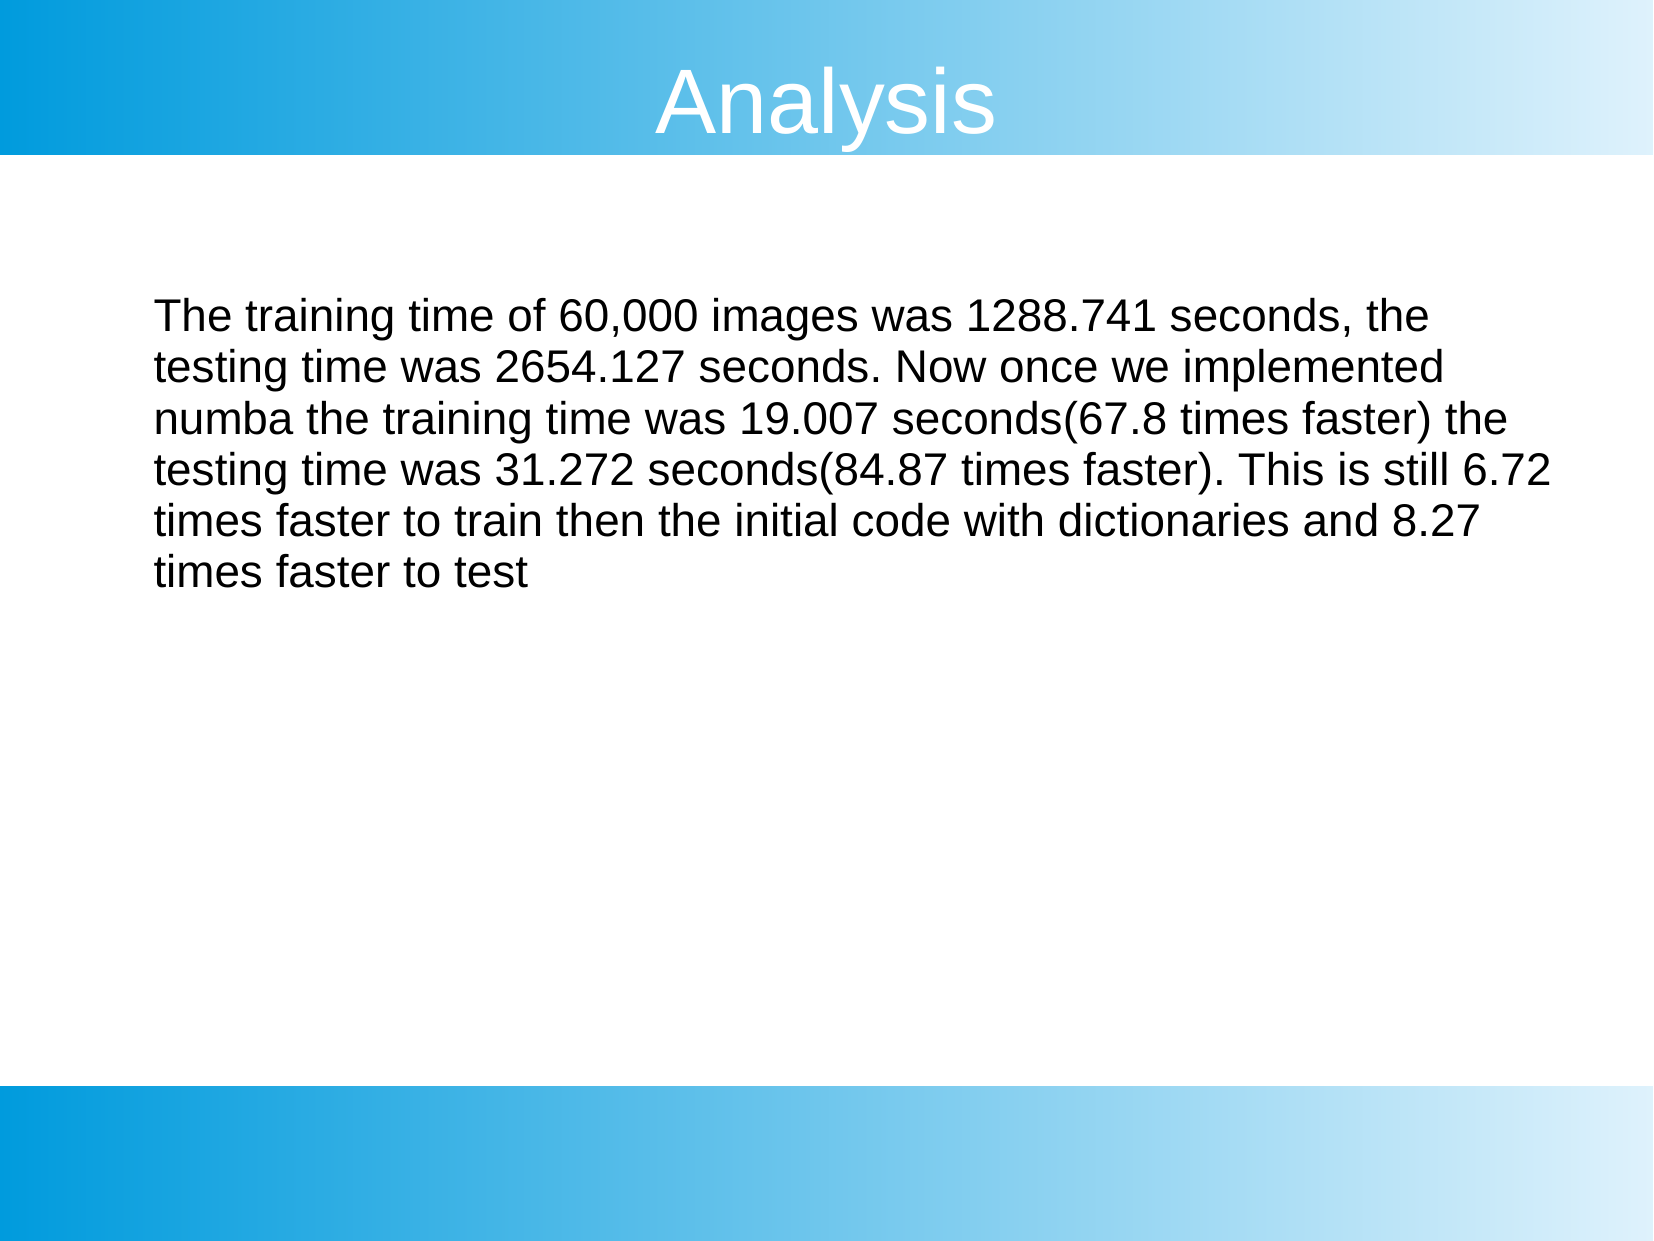

# Analysis
The training time of 60,000 images was 1288.741 seconds, the testing time was 2654.127 seconds. Now once we implemented numba the training time was 19.007 seconds(67.8 times faster) the testing time was 31.272 seconds(84.87 times faster). This is still 6.72 times faster to train then the initial code with dictionaries and 8.27 times faster to test